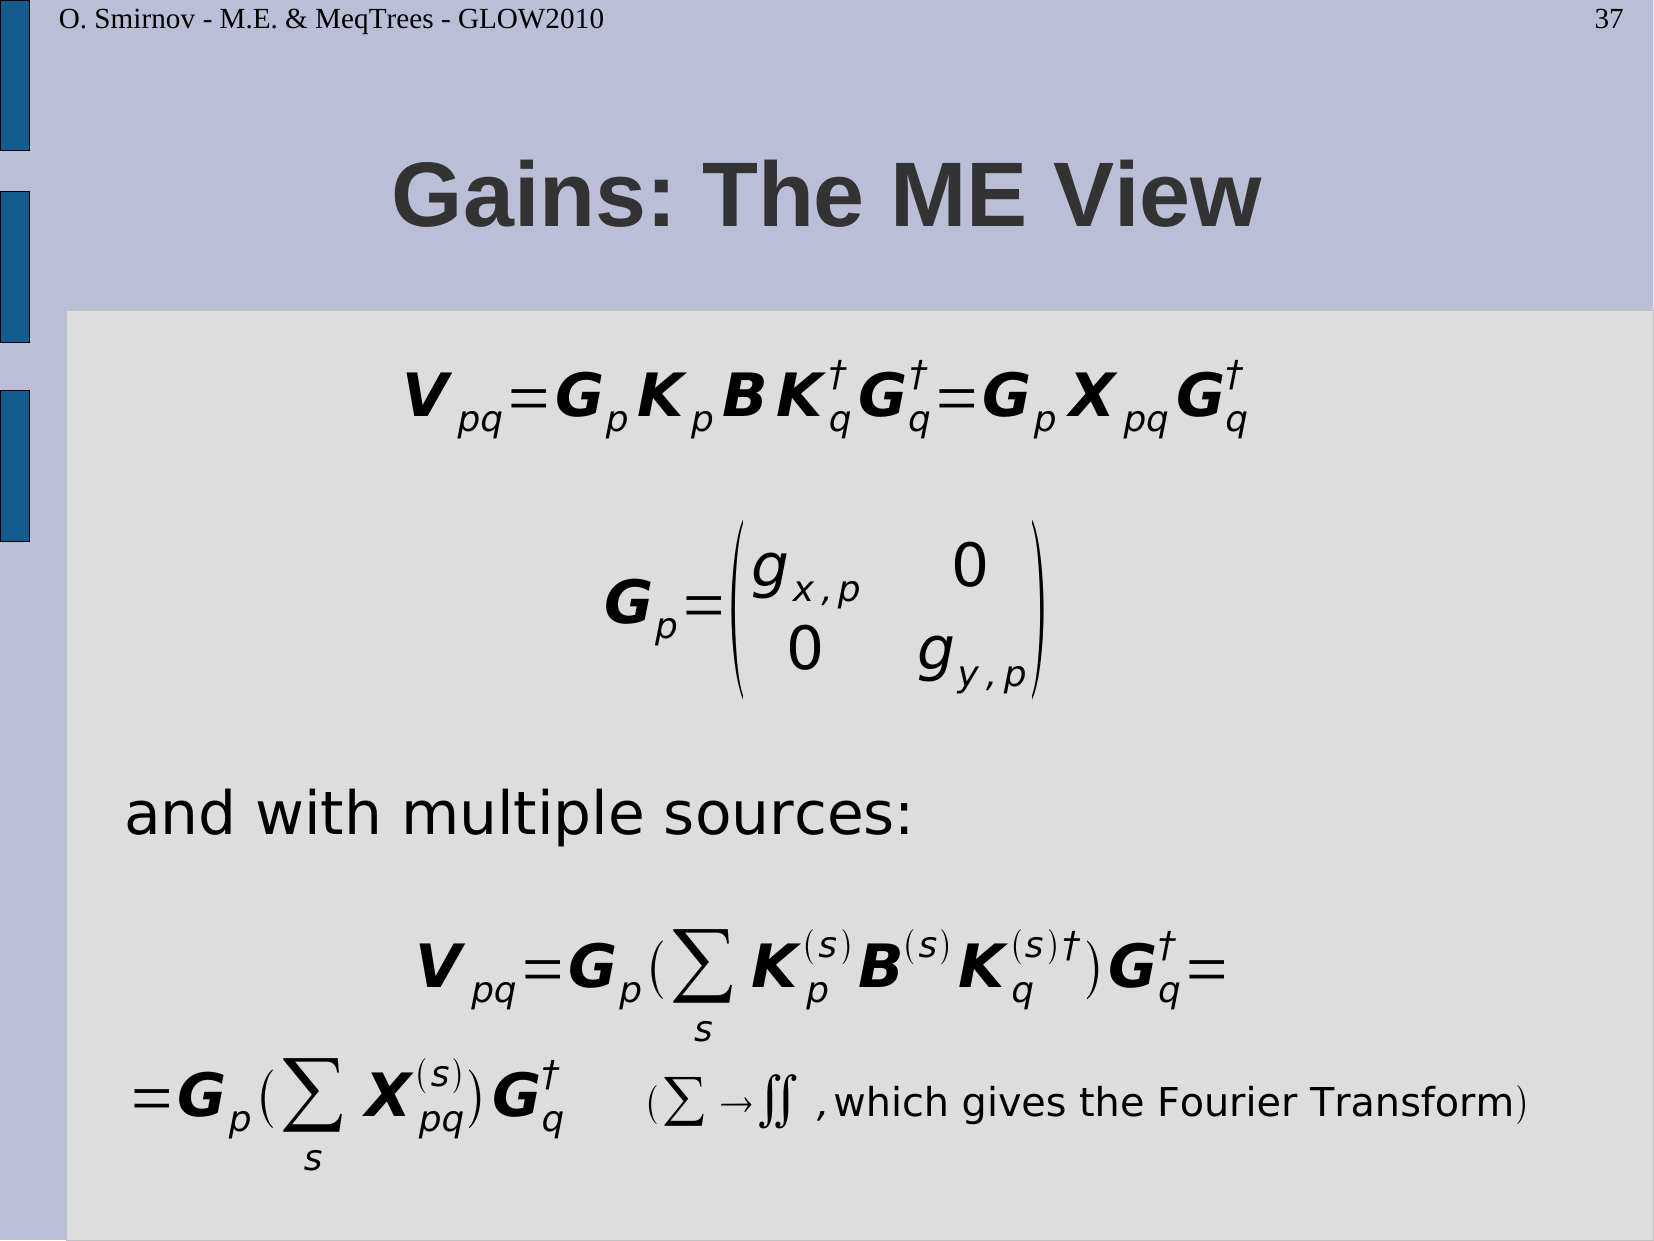

O. Smirnov - M.E. & MeqTrees - GLOW2010
37
# Gains: The ME View